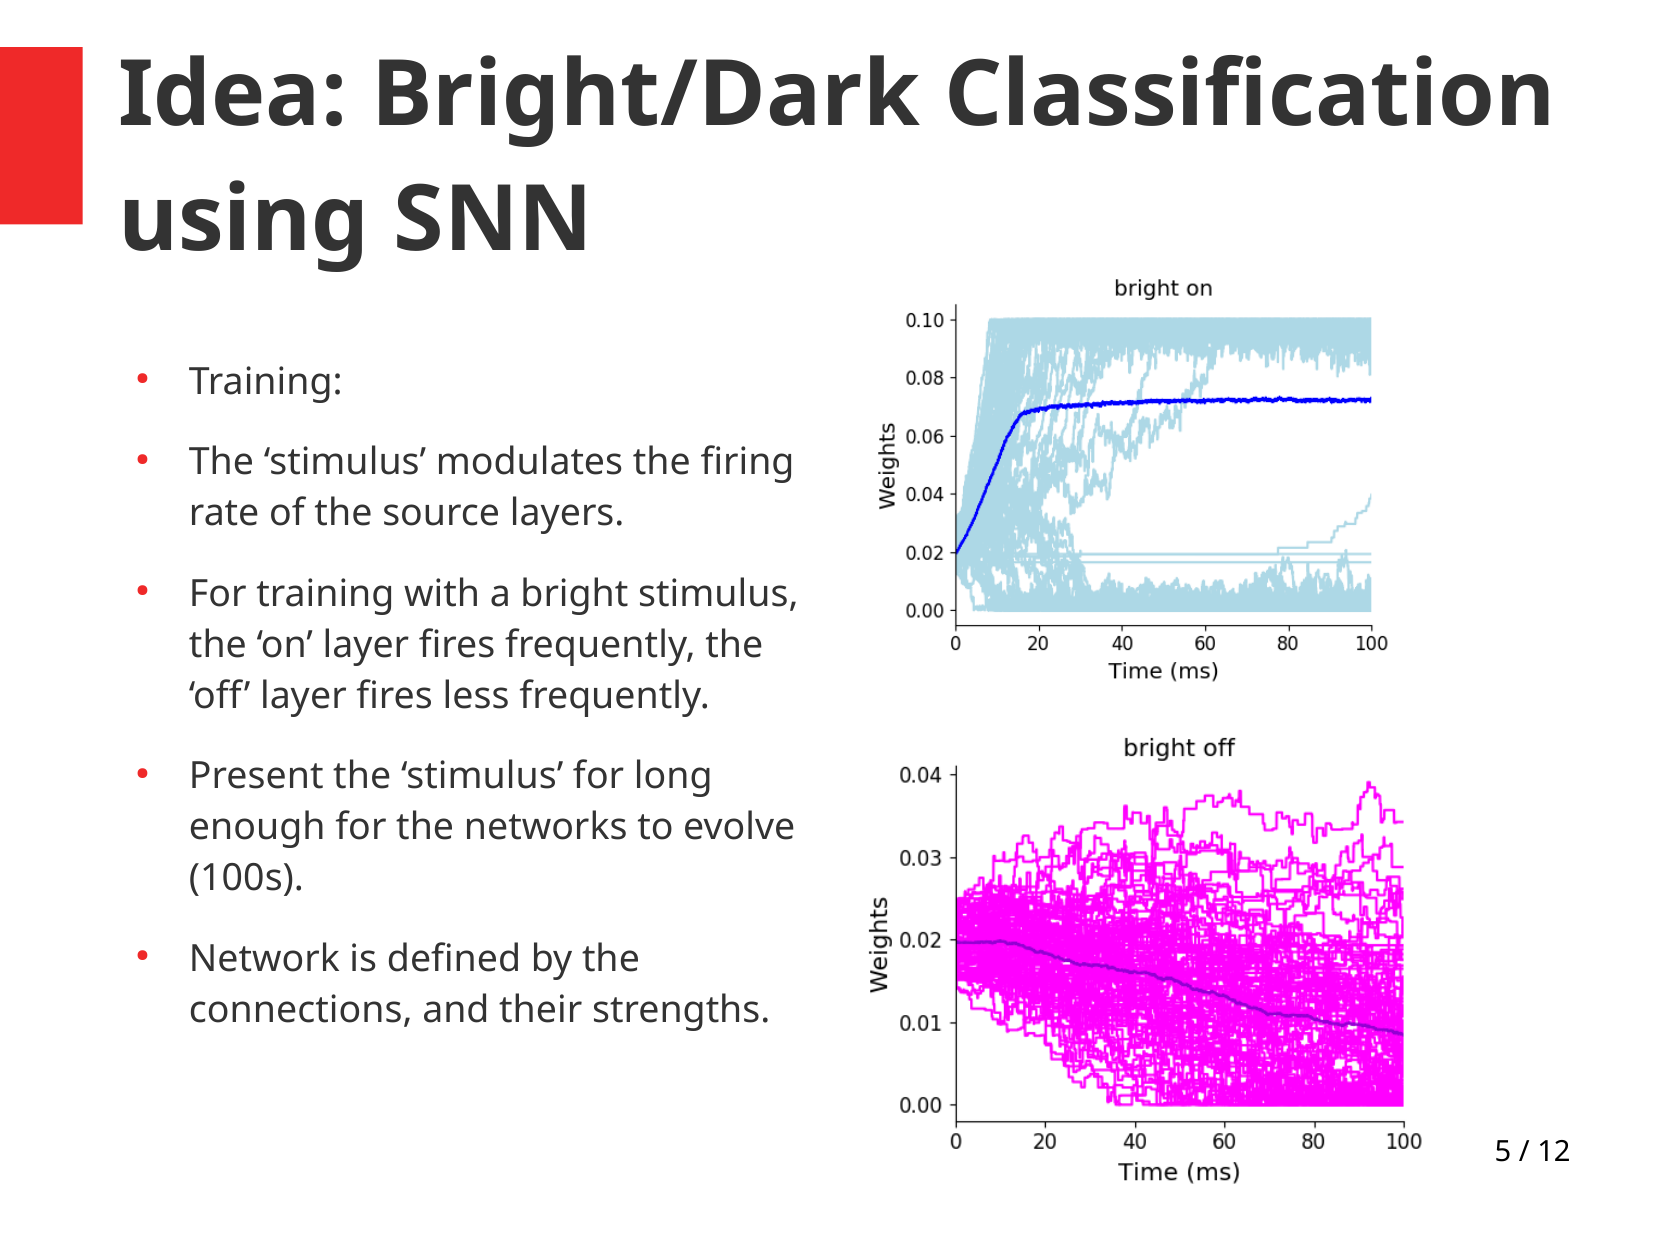

# Idea: Bright/Dark Classification using SNN
Training:
The ‘stimulus’ modulates the firing rate of the source layers.
For training with a bright stimulus, the ‘on’ layer fires frequently, the ‘off’ layer fires less frequently.
Present the ‘stimulus’ for long enough for the networks to evolve (100s).
Network is defined by the connections, and their strengths.
5